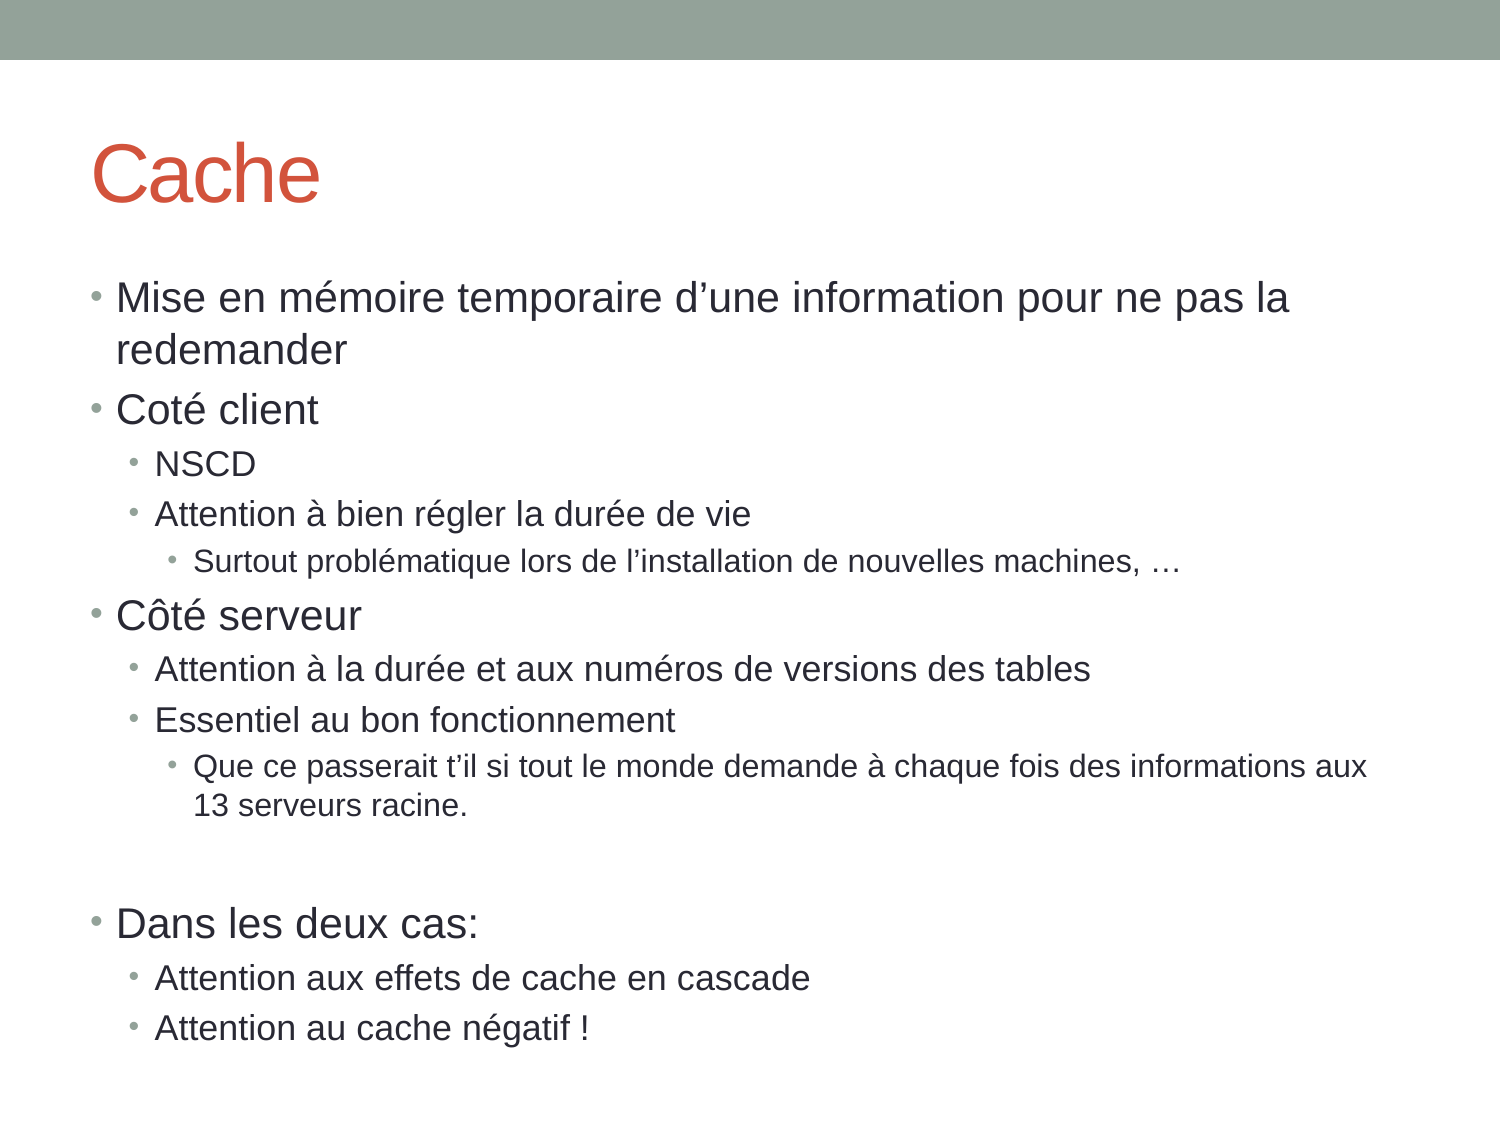

# Cache
Mise en mémoire temporaire d’une information pour ne pas la redemander
Coté client
NSCD
Attention à bien régler la durée de vie
Surtout problématique lors de l’installation de nouvelles machines, …
Côté serveur
Attention à la durée et aux numéros de versions des tables
Essentiel au bon fonctionnement
Que ce passerait t’il si tout le monde demande à chaque fois des informations aux 13 serveurs racine.
Dans les deux cas:
Attention aux effets de cache en cascade
Attention au cache négatif !